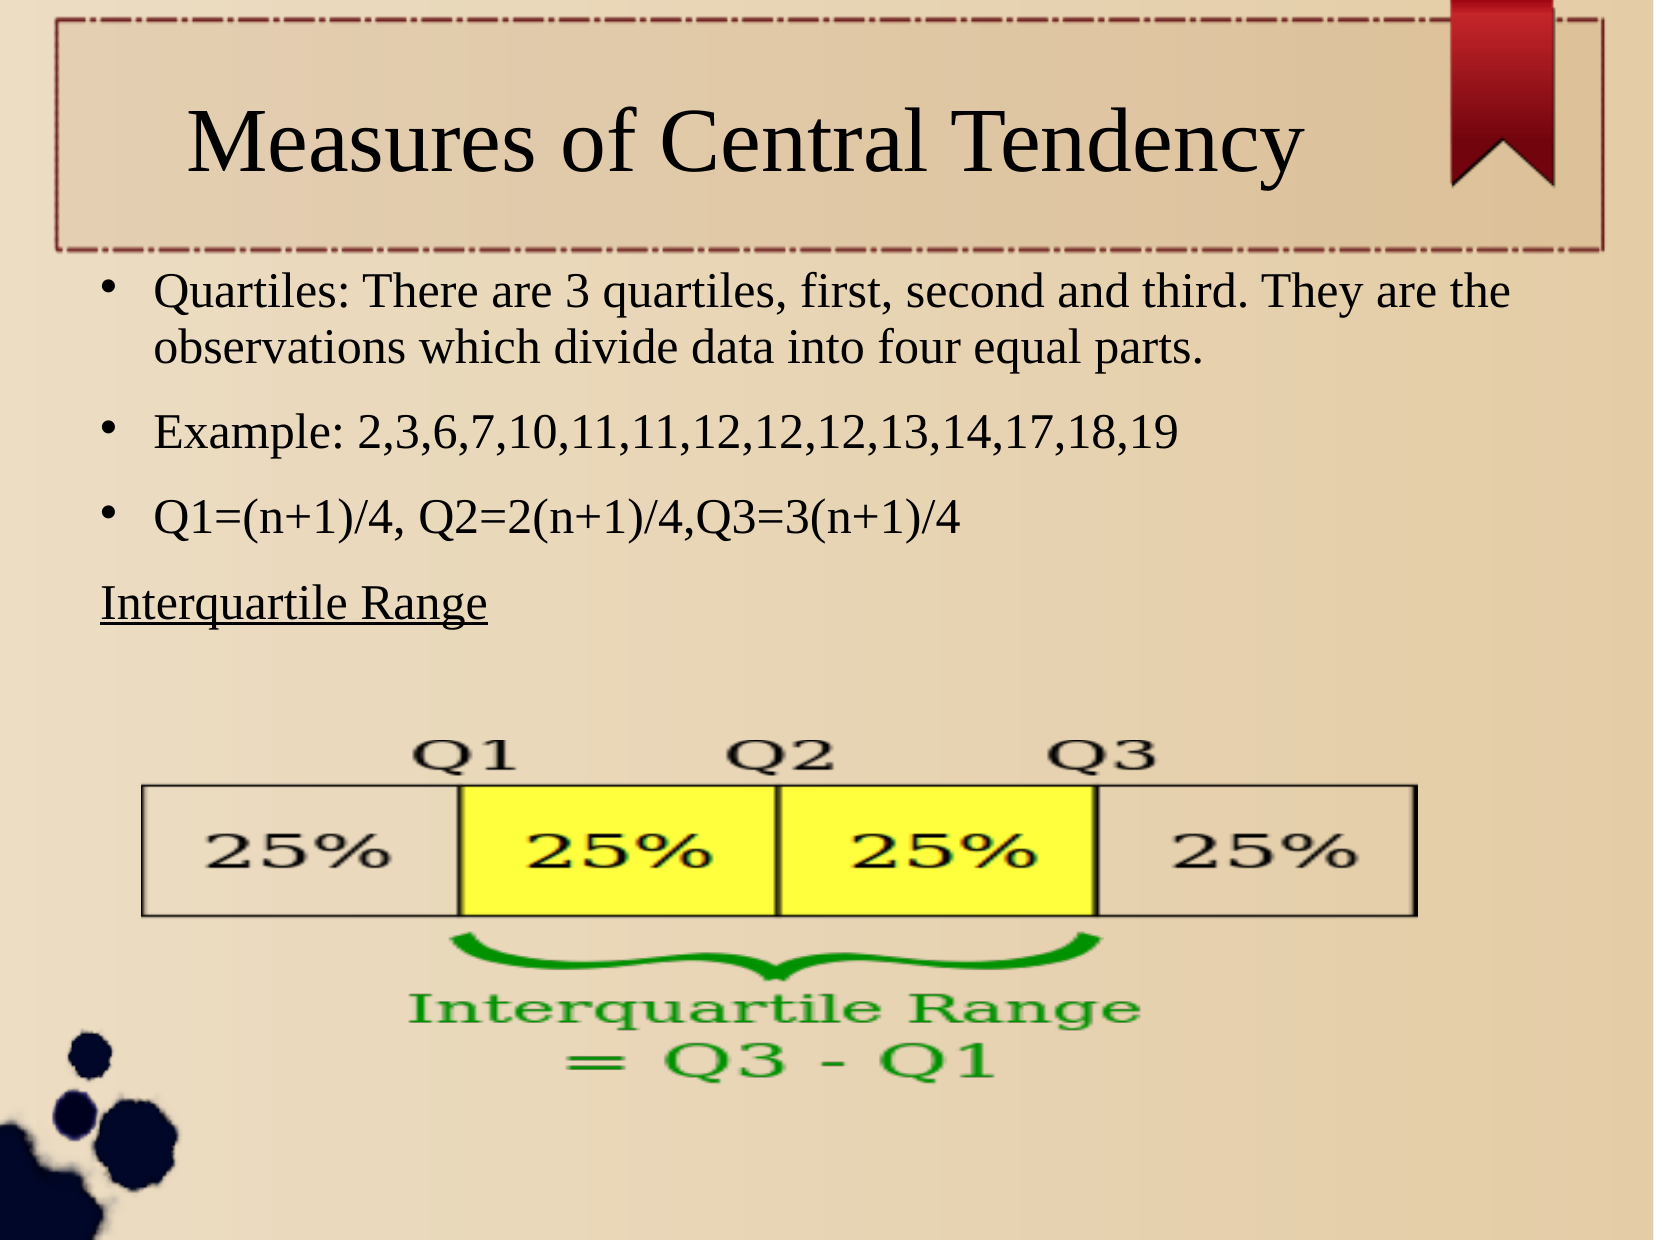

# Measures of Central Tendency
Quartiles: There are 3 quartiles, first, second and third. They are the observations which divide data into four equal parts.
Example: 2,3,6,7,10,11,11,12,12,12,13,14,17,18,19
Q1=(n+1)/4, Q2=2(n+1)/4,Q3=3(n+1)/4
Interquartile Range